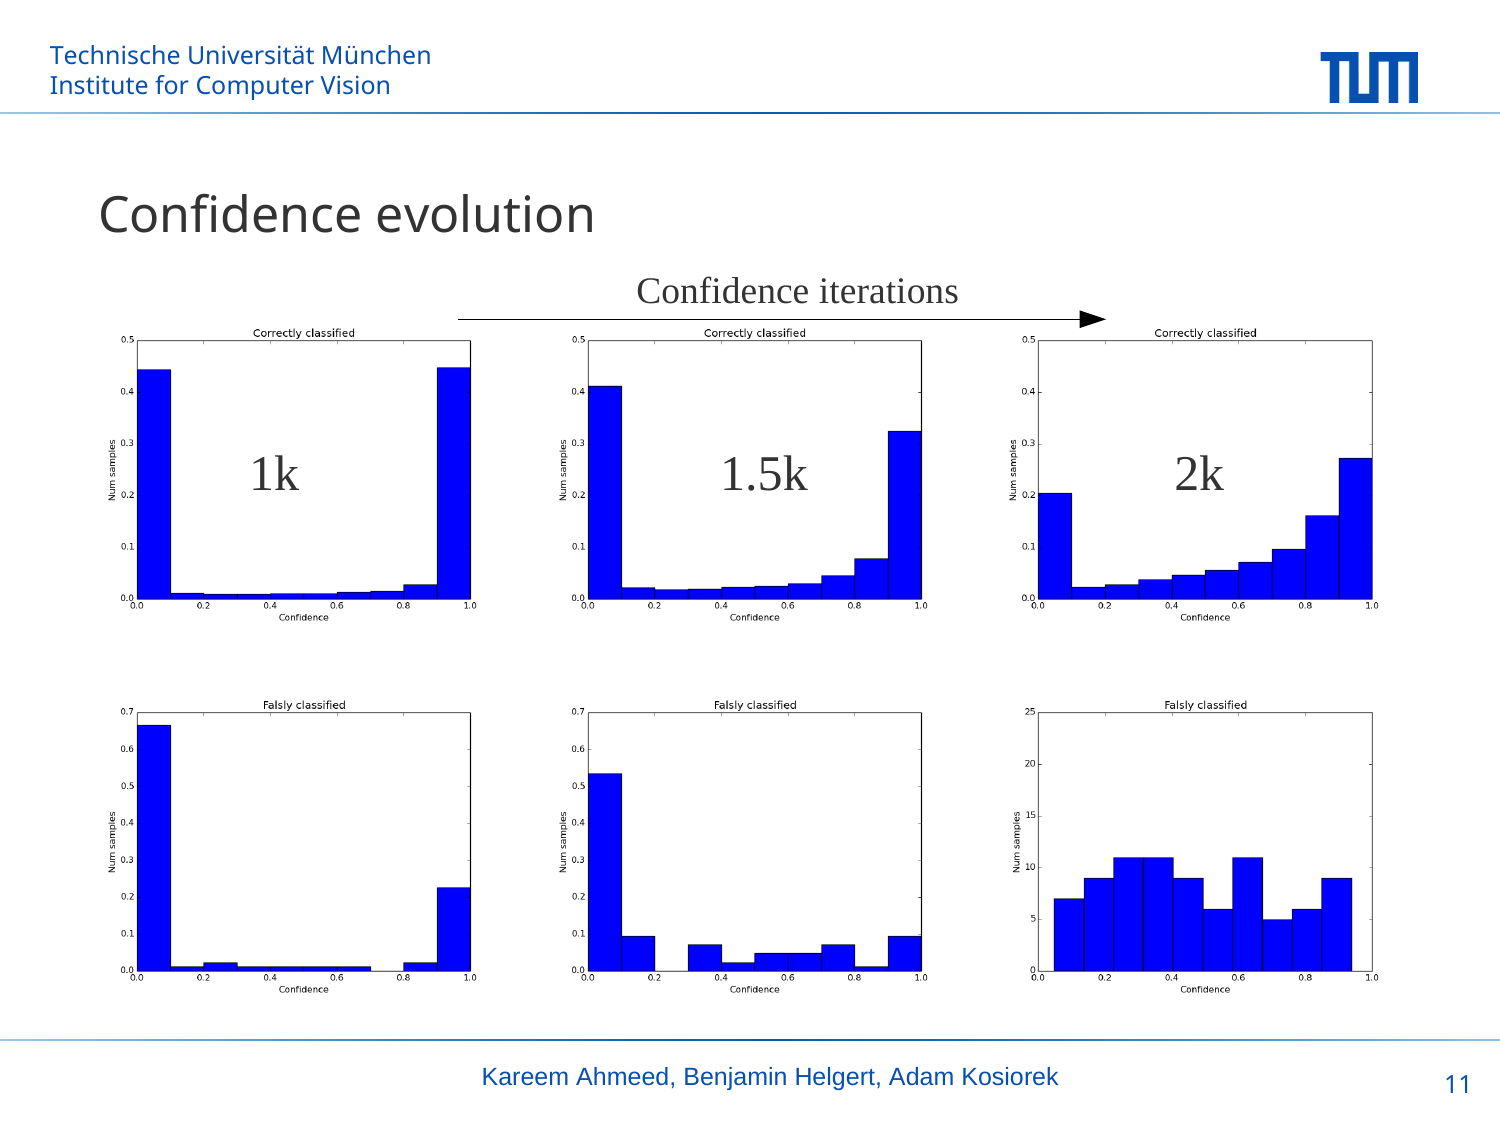

# Confidence evolution
Confidence iterations
1k
1.5k
2k
Kareem Ahmeed, Benjamin Helgert, Adam Kosiorek